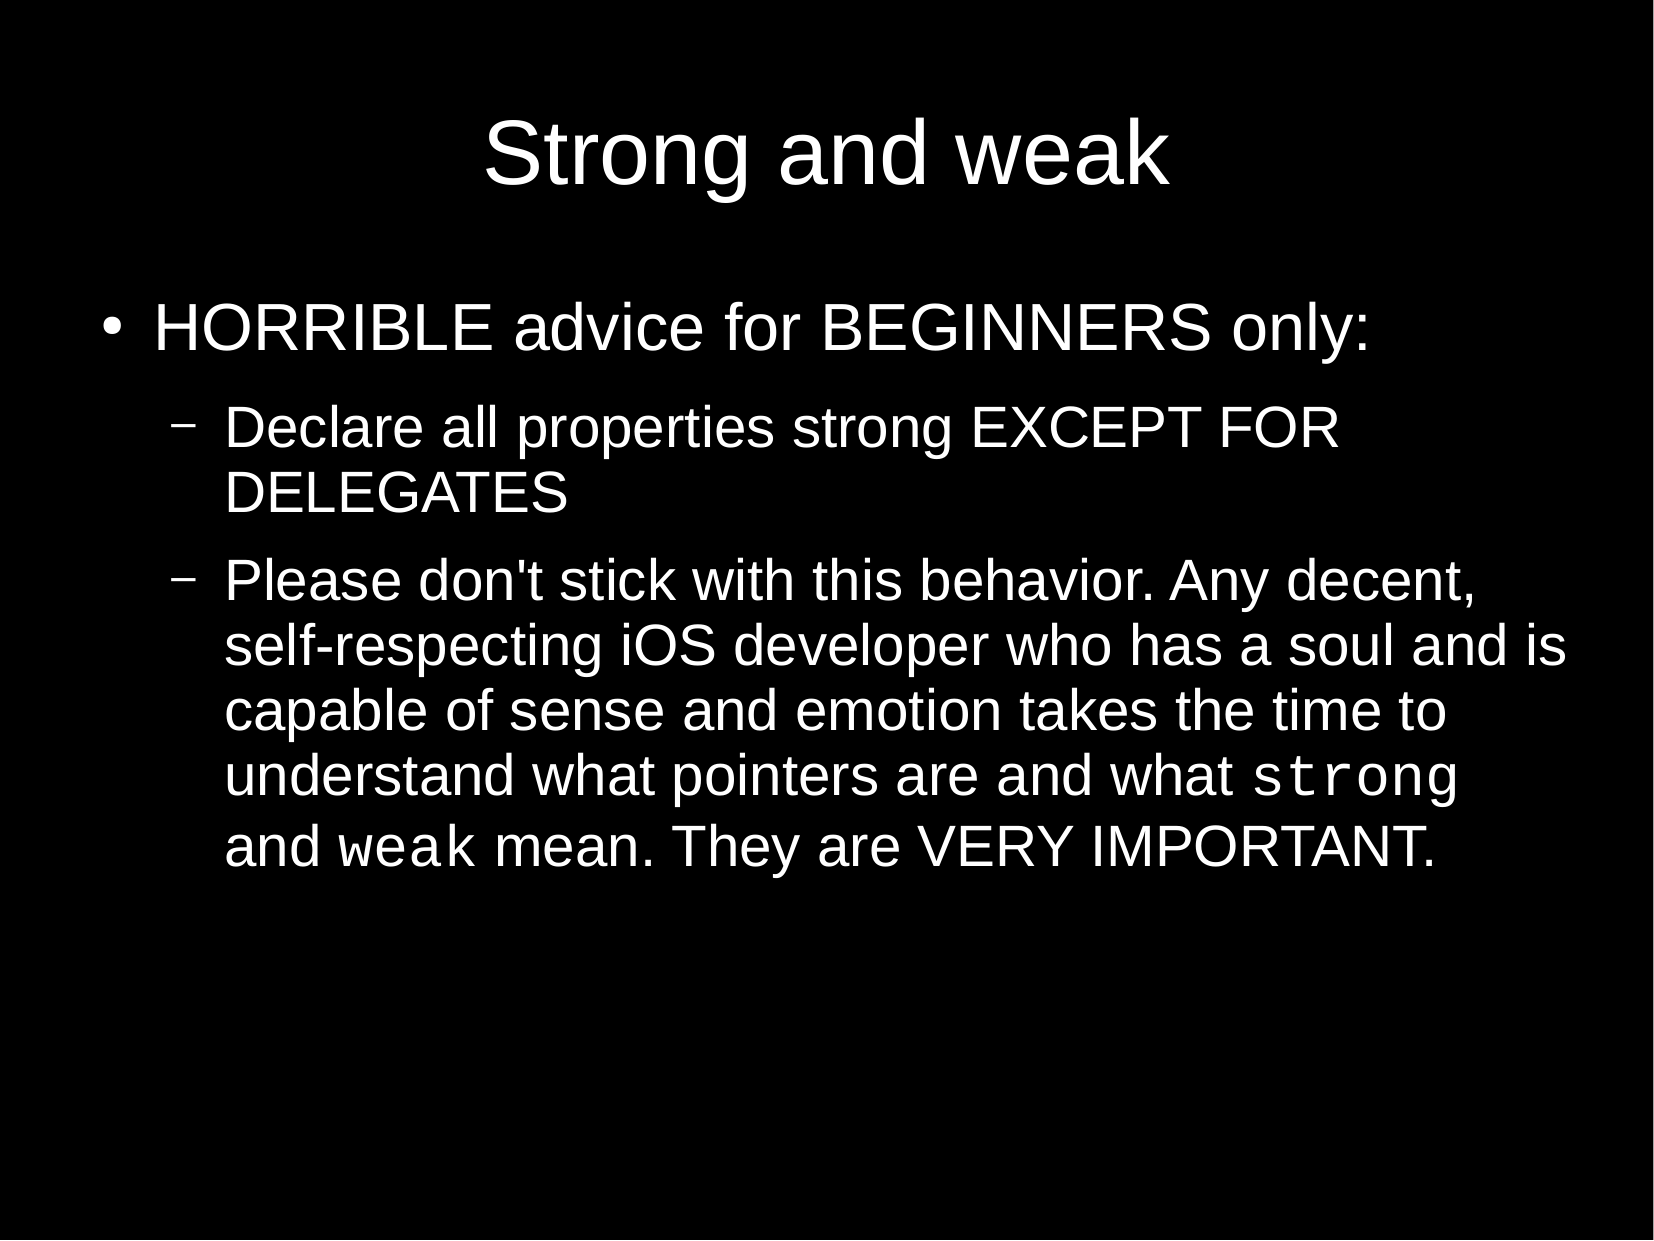

# Strong and weak
HORRIBLE advice for BEGINNERS only:
Declare all properties strong EXCEPT FOR DELEGATES
Please don't stick with this behavior. Any decent, self-respecting iOS developer who has a soul and is capable of sense and emotion takes the time to understand what pointers are and what strong and weak mean. They are VERY IMPORTANT.